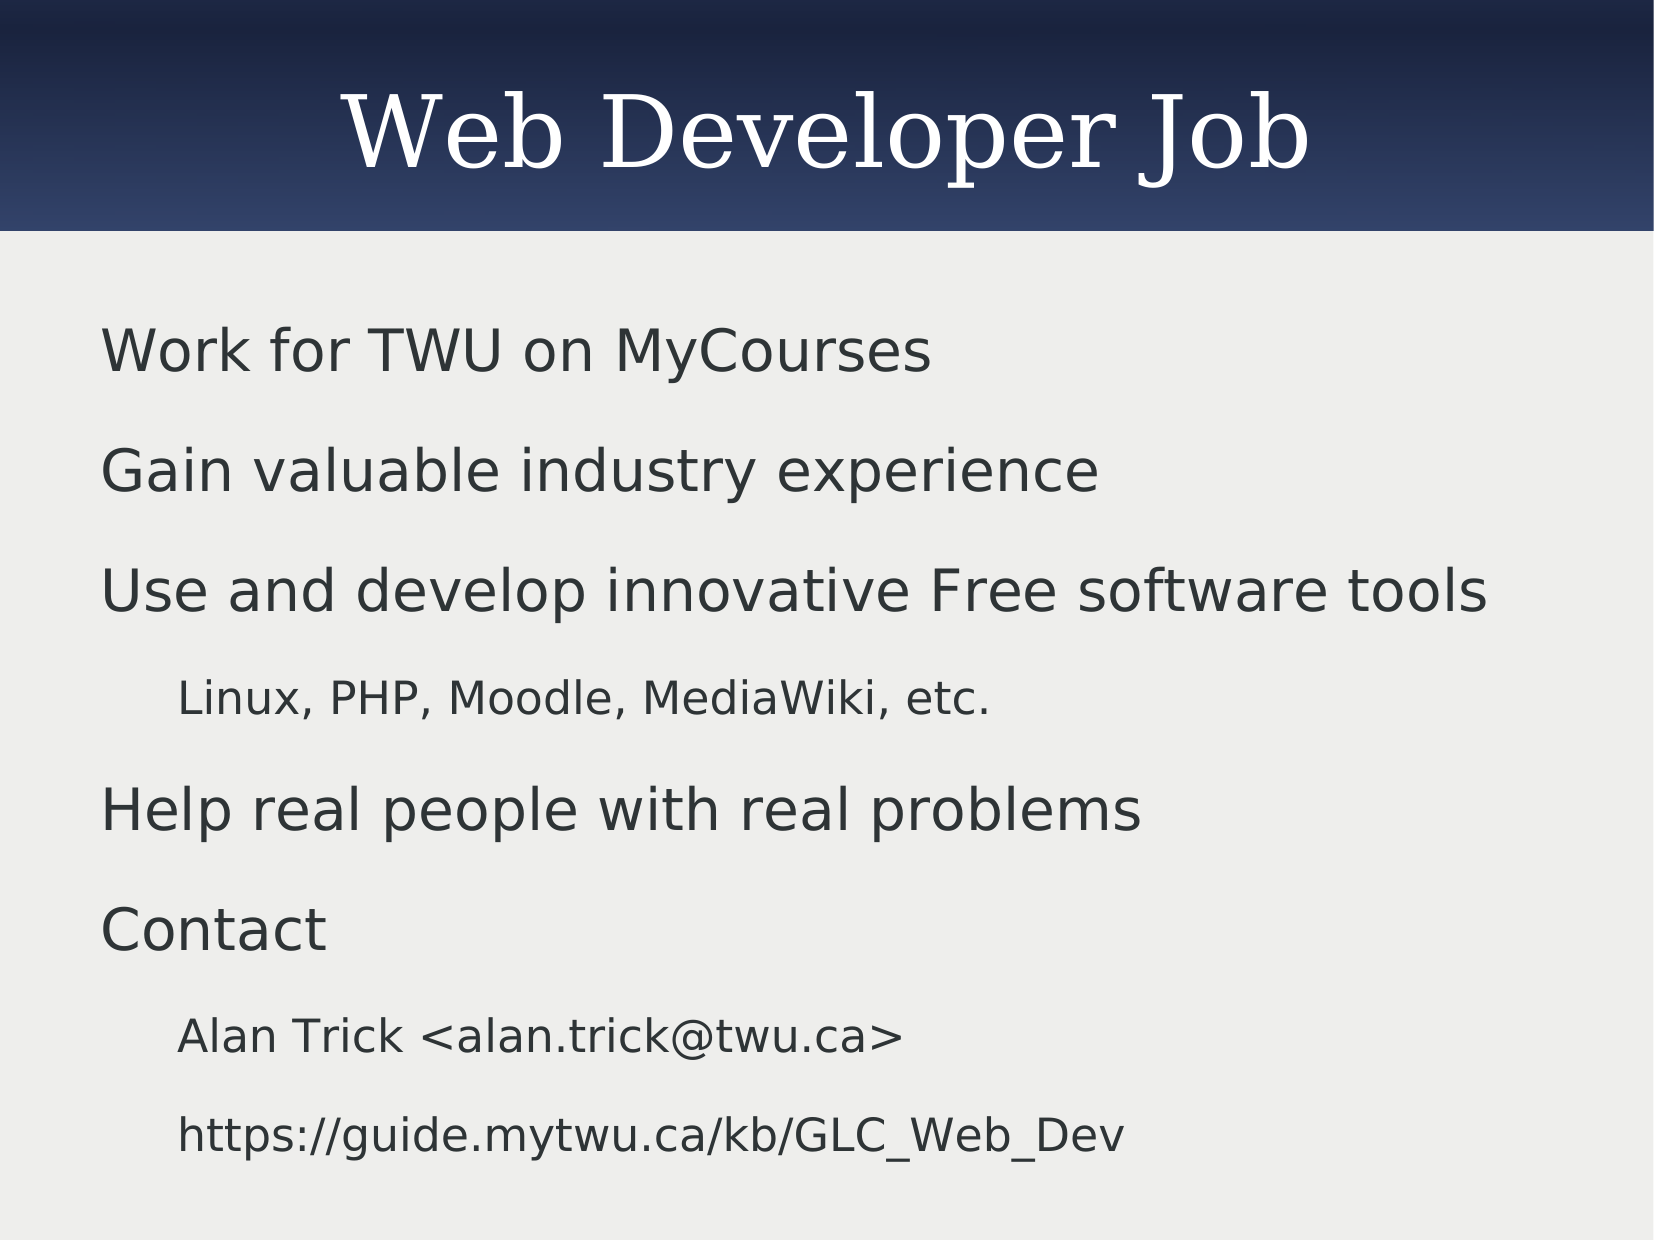

# Web Developer Job
Work for TWU on MyCourses
Gain valuable industry experience
Use and develop innovative Free software tools
Linux, PHP, Moodle, MediaWiki, etc.
Help real people with real problems
Contact
Alan Trick <alan.trick@twu.ca>
https://guide.mytwu.ca/kb/GLC_Web_Dev